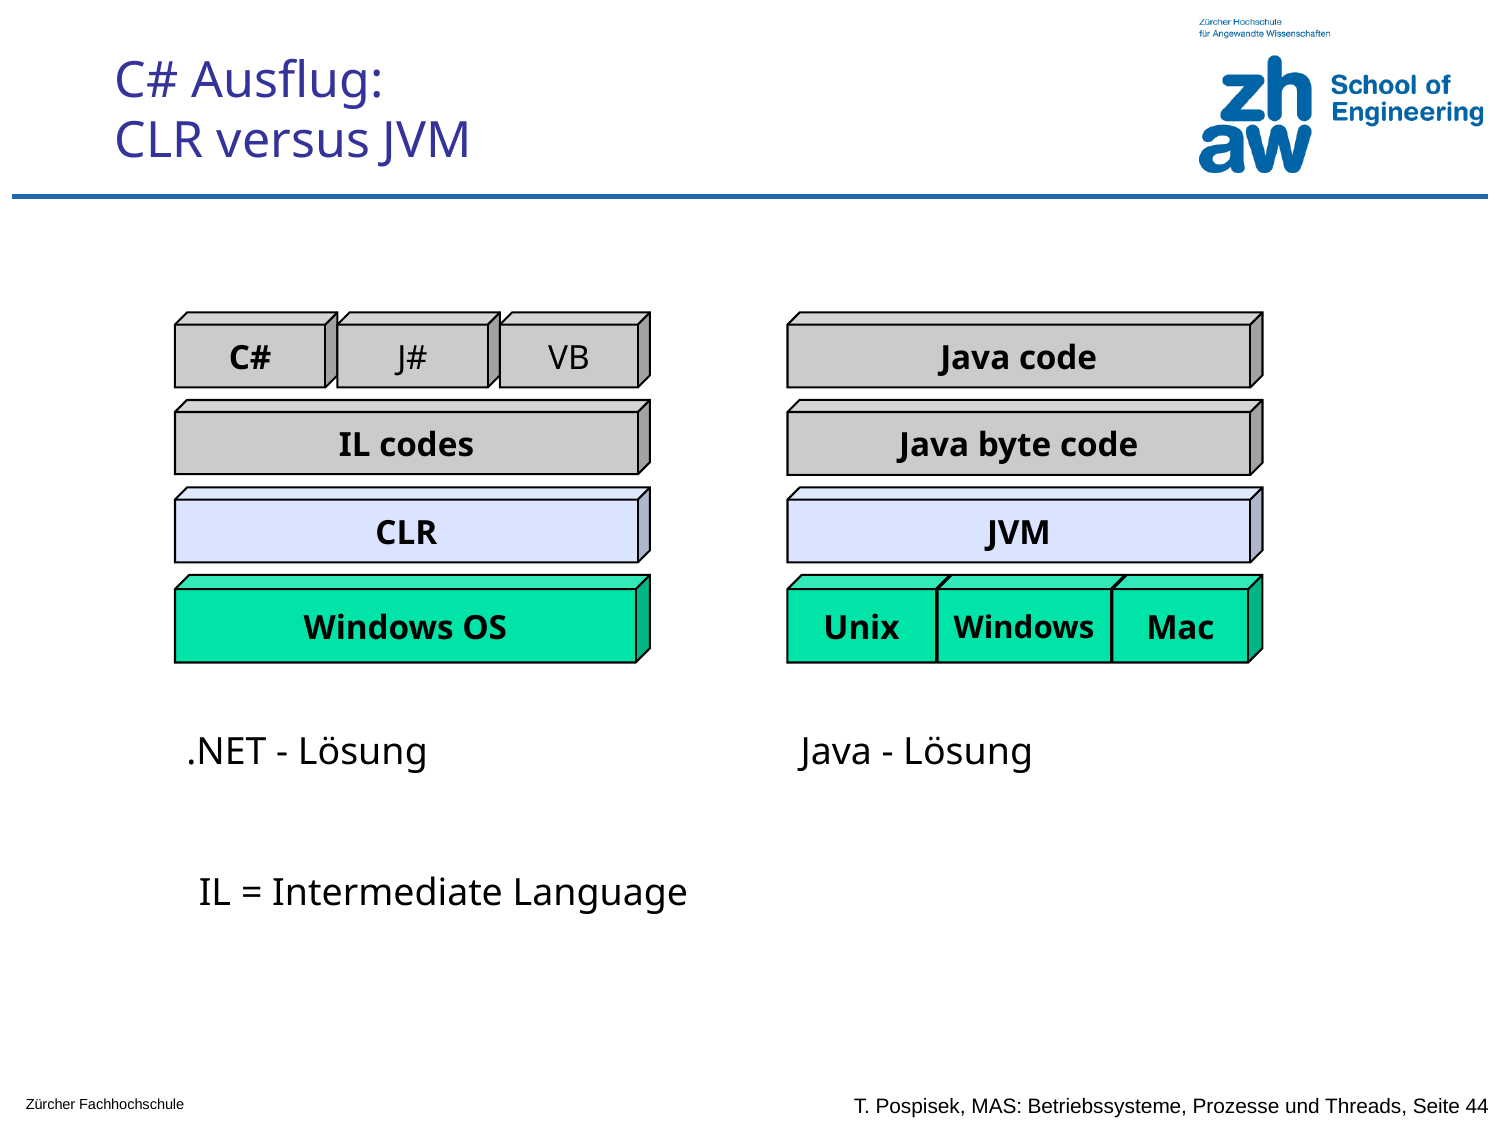

# C# Ausflug: CLR versus JVM
C#
J#
VB
Java code
IL codes
Java byte code
CLR
JVM
Windows OS
Unix
Windows
Mac
.NET - Lösung
Java - Lösung
IL = Intermediate Language